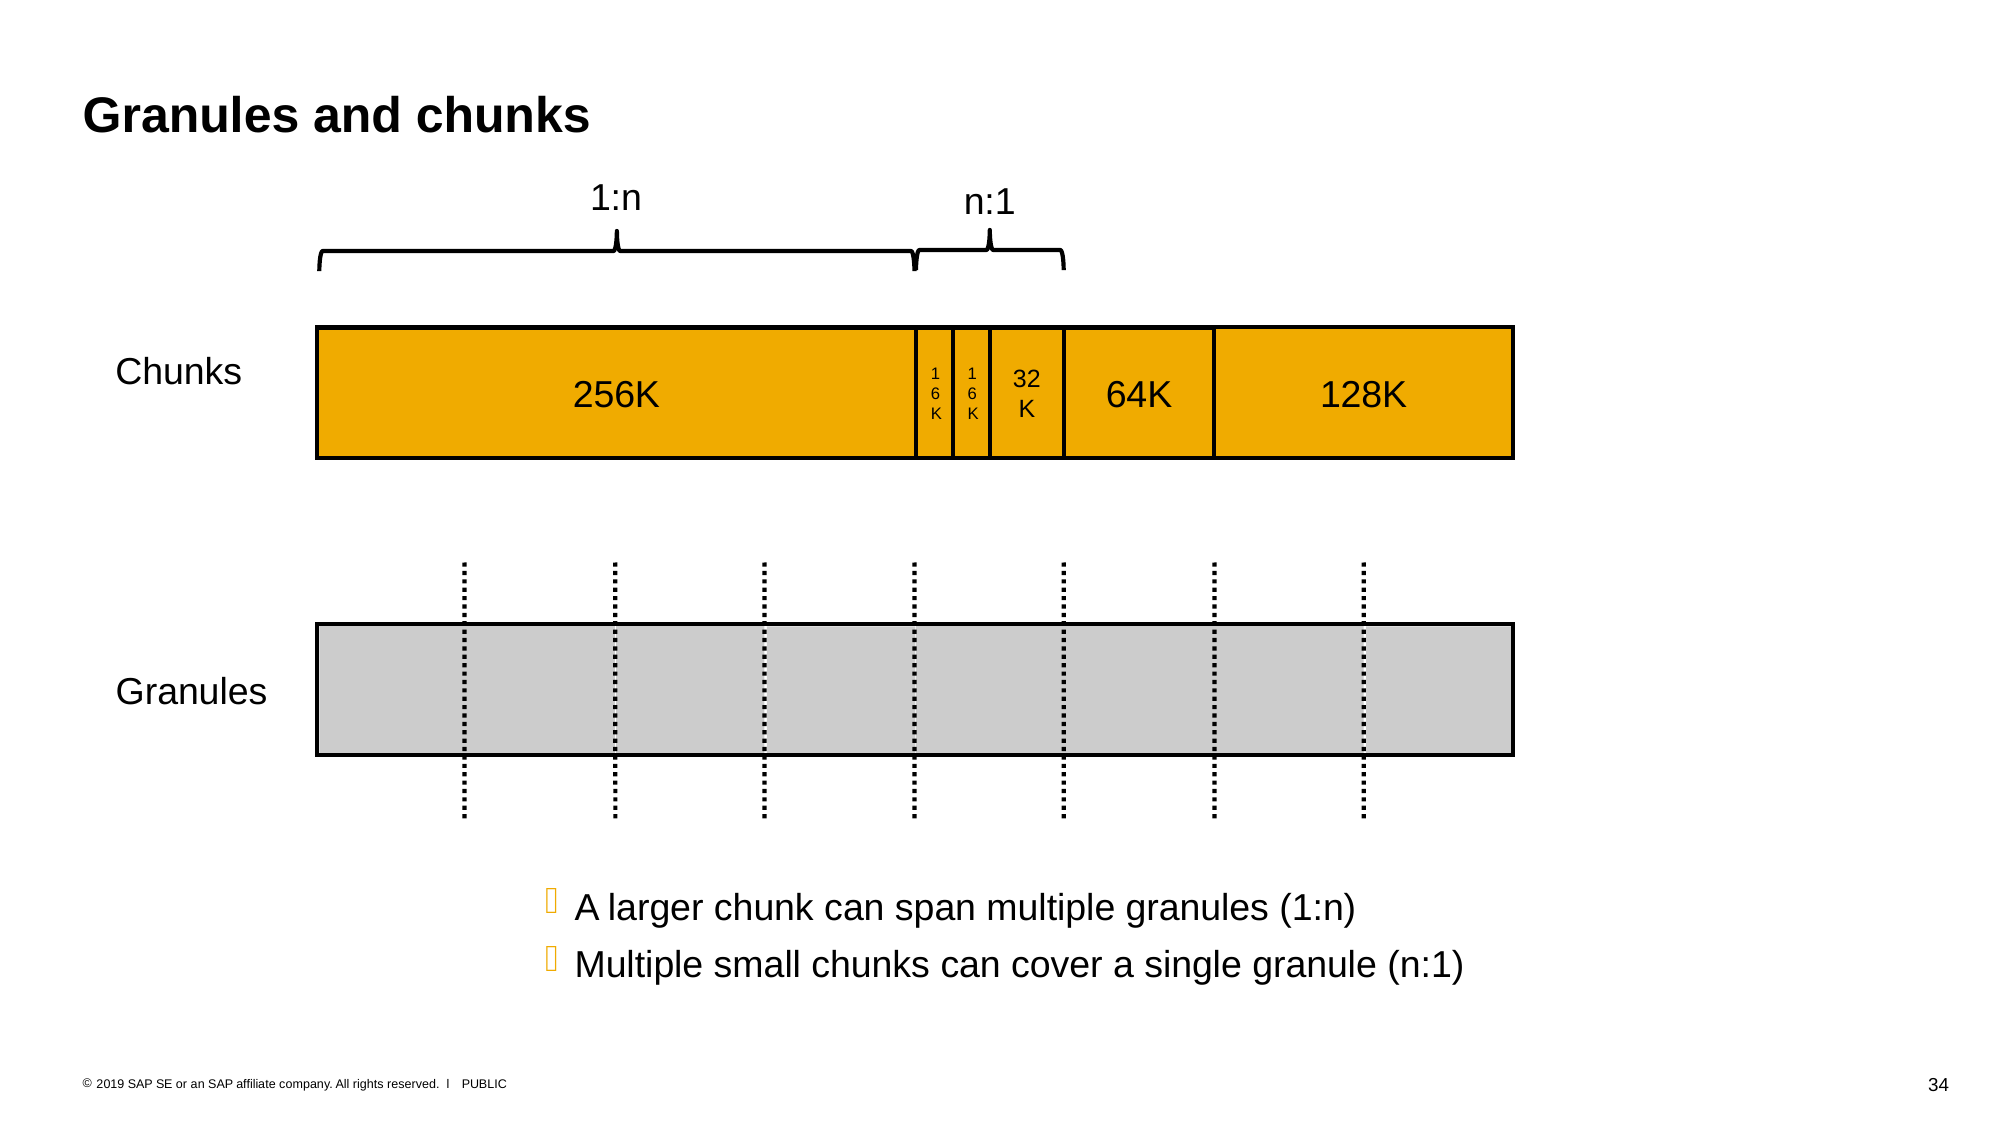

# Granules and chunks
1:n
n:1
128K
256K
16K
16K
32K
64K
Chunks
Granules
A larger chunk can span multiple granules (1:n)
Multiple small chunks can cover a single granule (n:1)